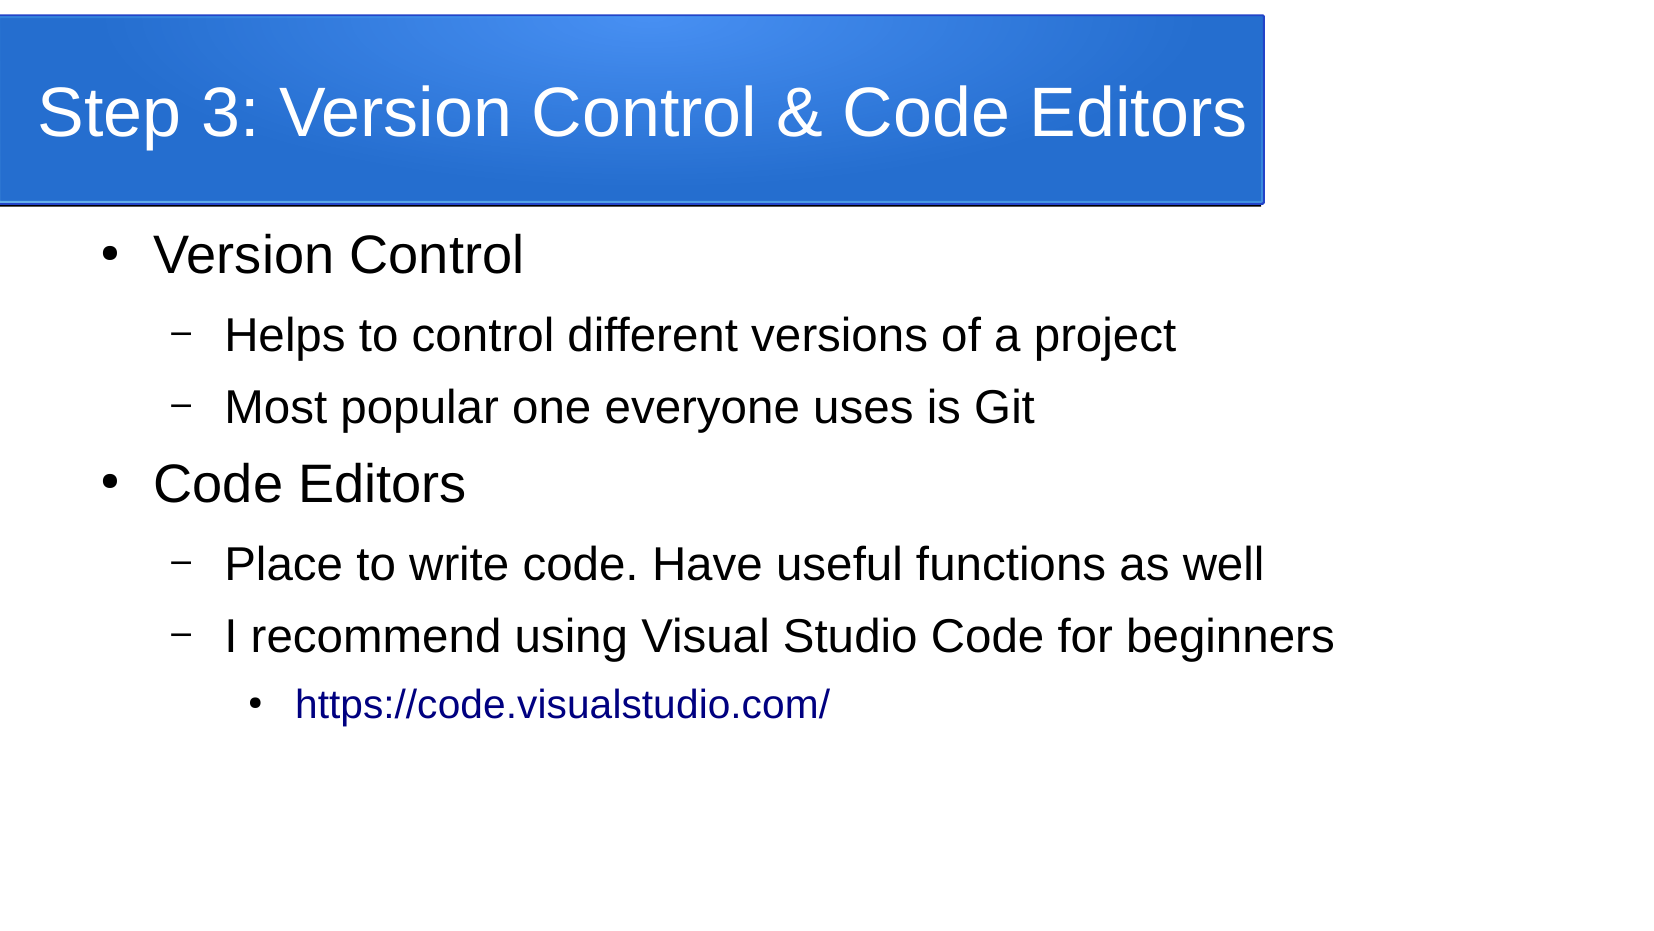

# Step 3: Version Control & Code Editors
Version Control
Helps to control different versions of a project
Most popular one everyone uses is Git
Code Editors
Place to write code. Have useful functions as well
I recommend using Visual Studio Code for beginners
https://code.visualstudio.com/